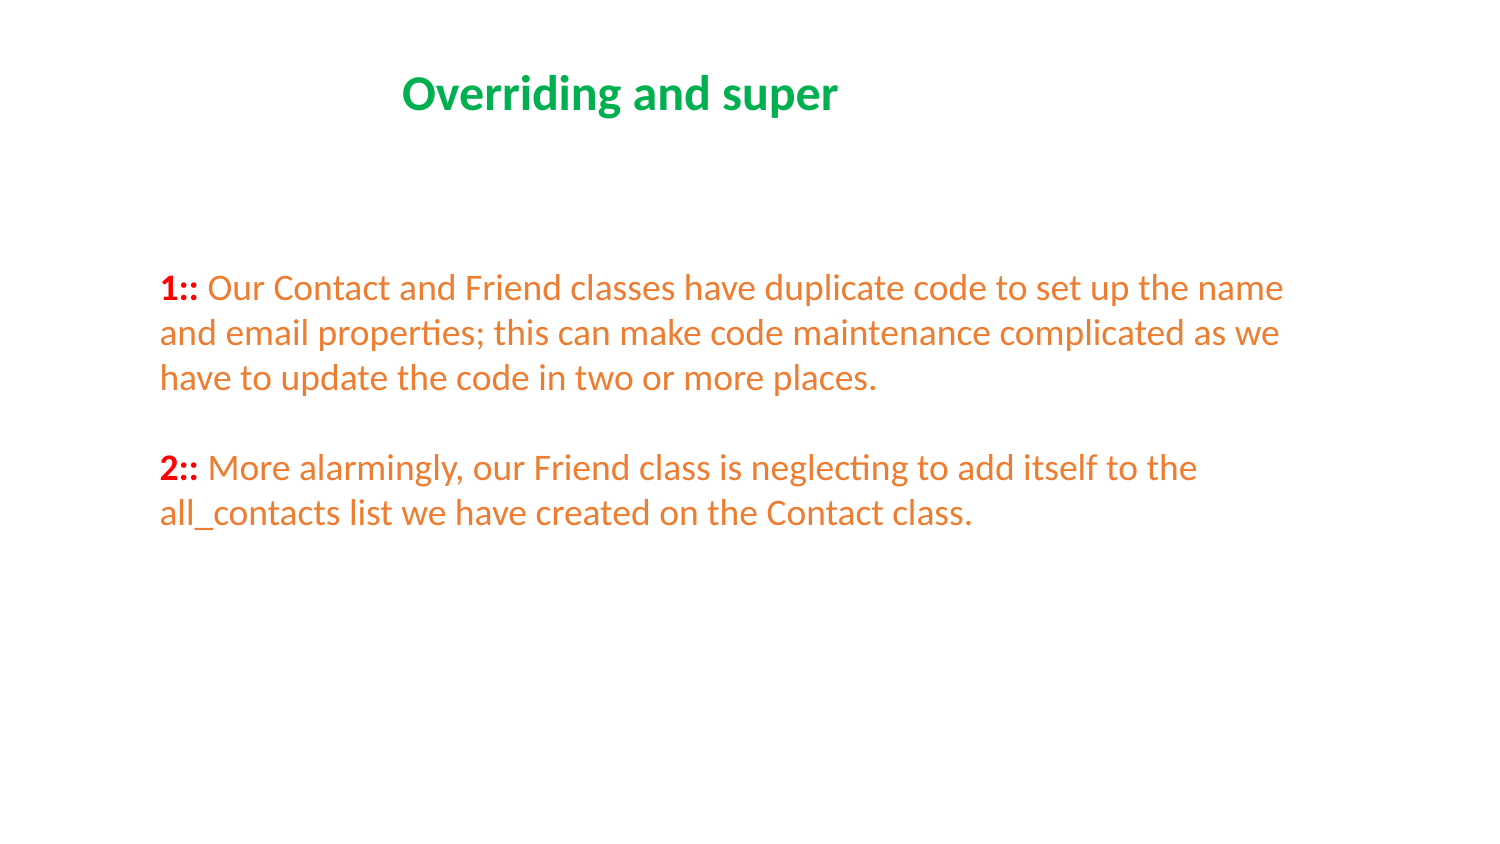

Overriding and super
1:: Our Contact and Friend classes have duplicate code to set up the name and email properties; this can make code maintenance complicated as we have to update the code in two or more places.
2:: More alarmingly, our Friend class is neglecting to add itself to the all_contacts list we have created on the Contact class.